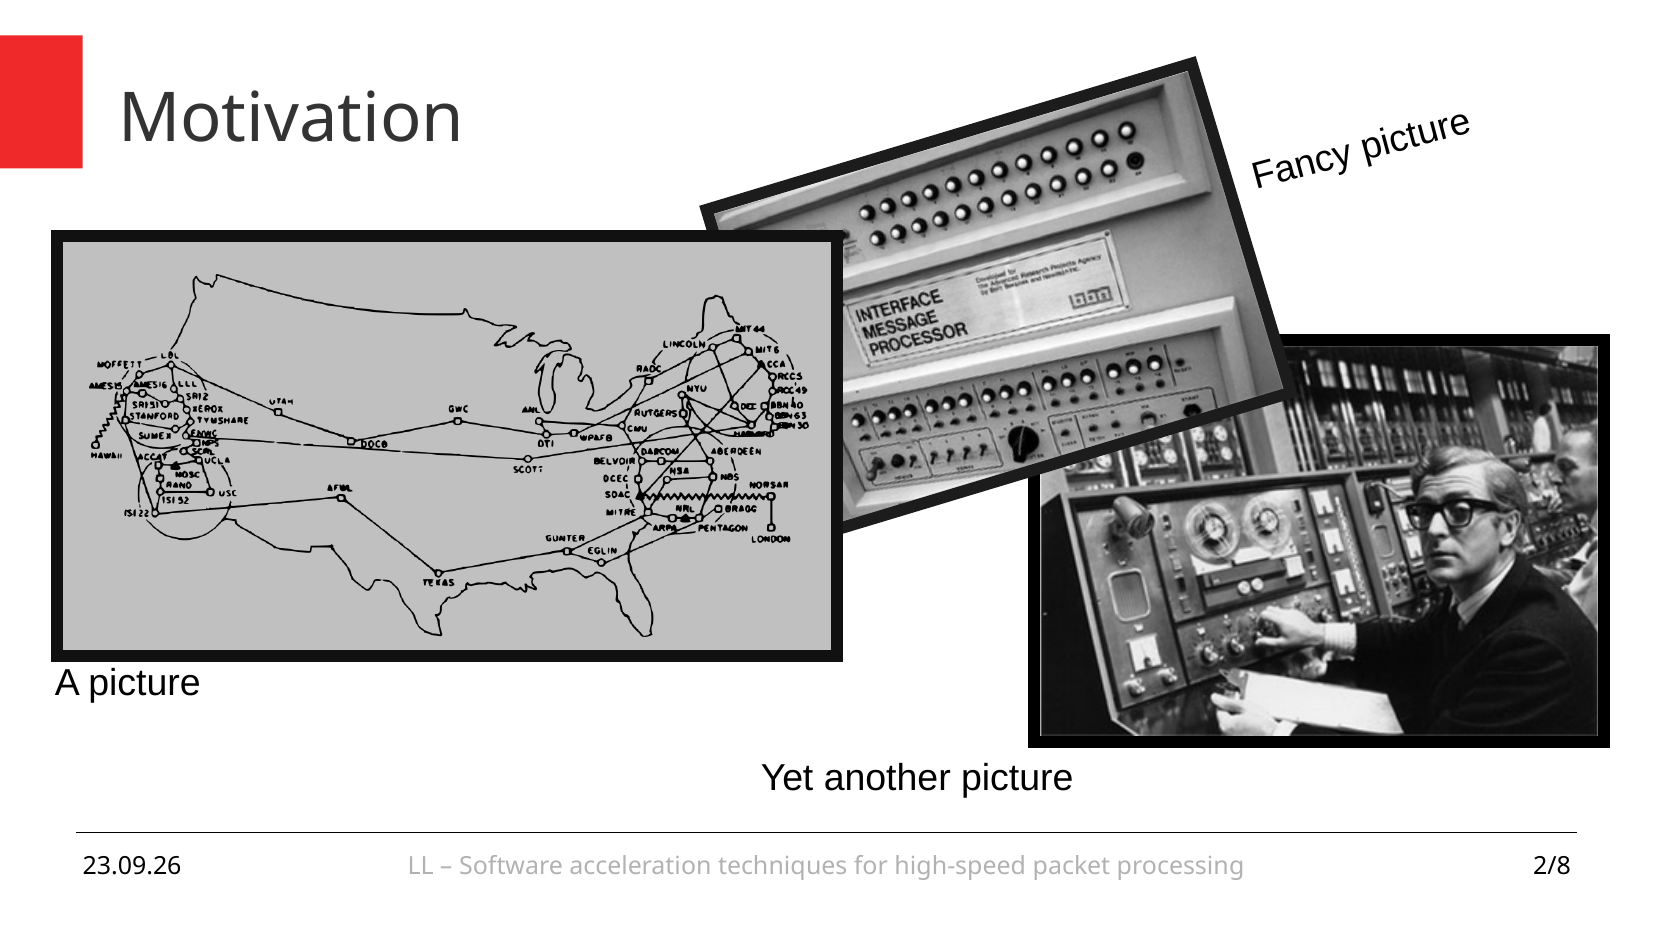

# Motivation
Fancy picture
A picture
Yet another picture
2